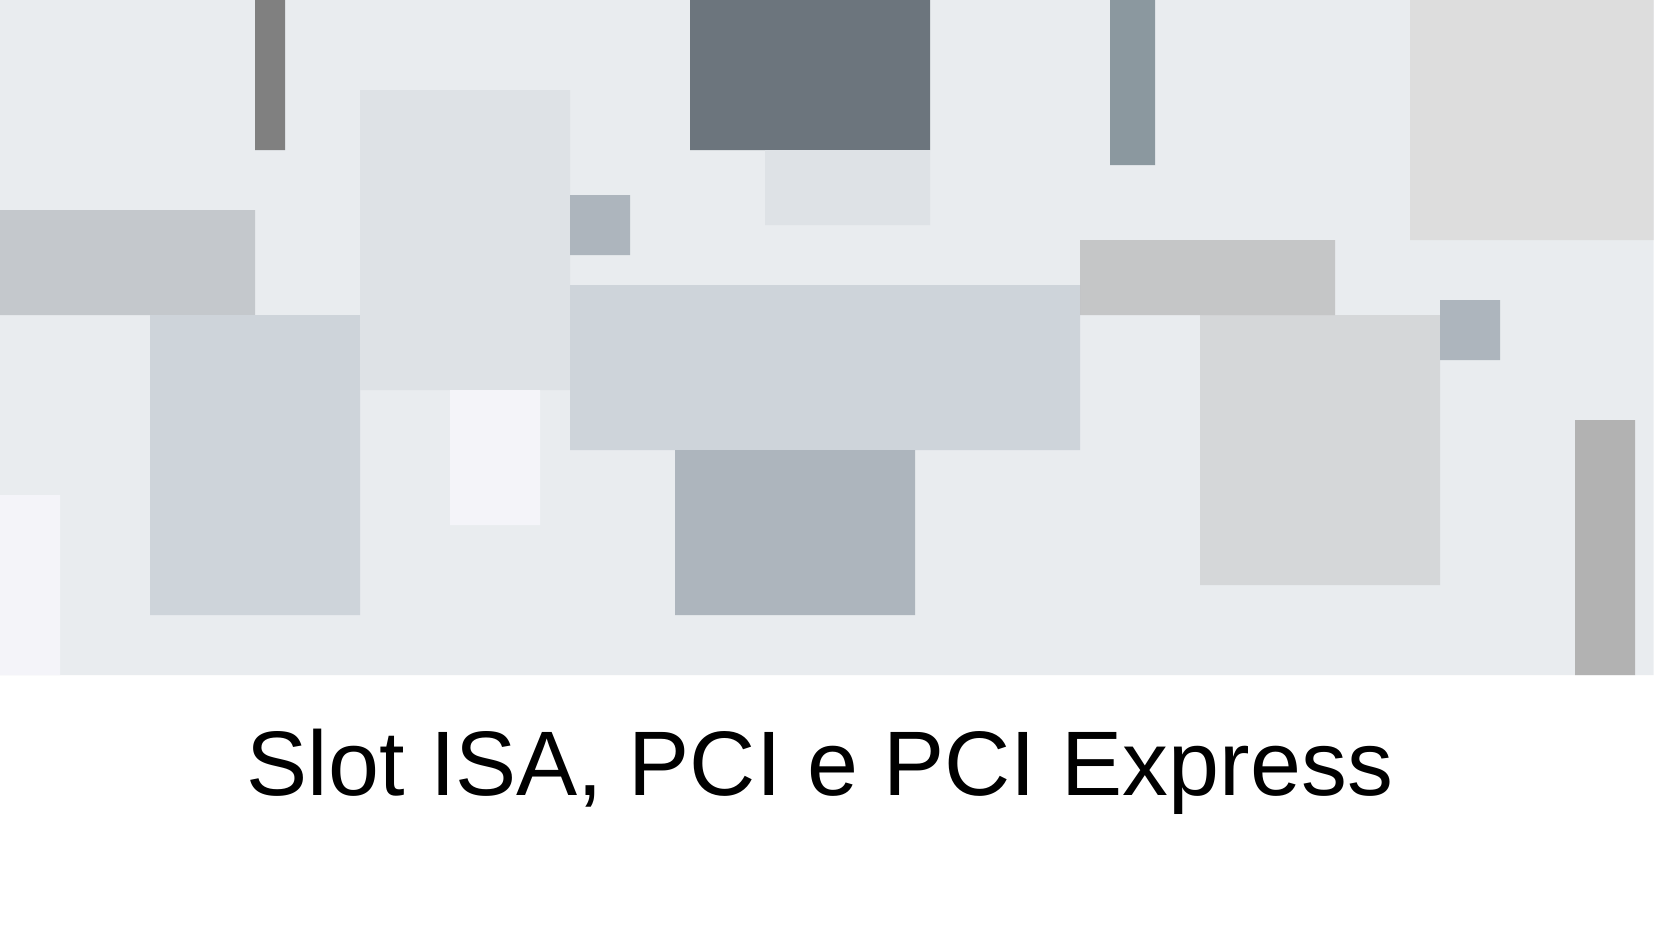

# Slot ISA, PCI e PCI Express